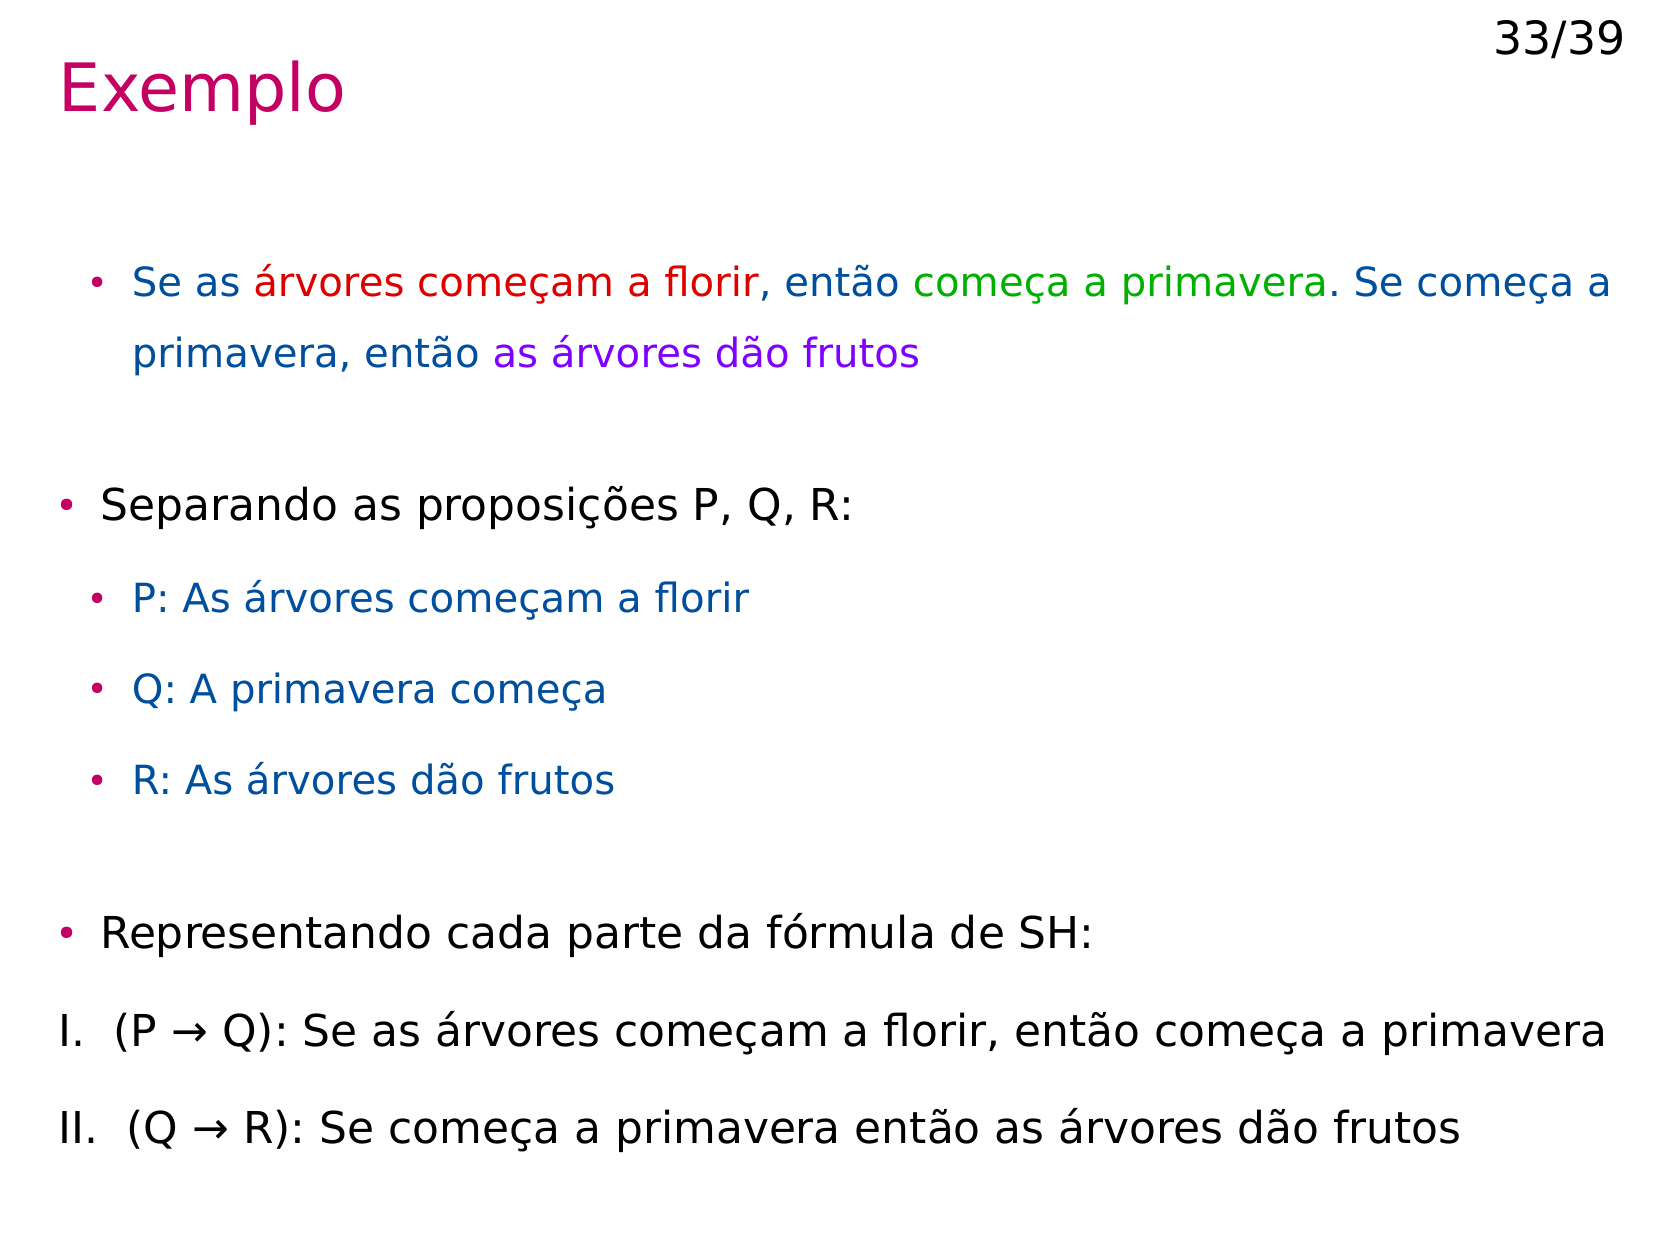

33
# Exemplo
Se as árvores começam a florir, então começa a primavera. Se começa a primavera, então as árvores dão frutos
Separando as proposições P, Q, R:
P: As árvores começam a florir
Q: A primavera começa
R: As árvores dão frutos
Representando cada parte da fórmula de SH:
I. (P → Q): Se as árvores começam a florir, então começa a primavera
II. (Q → R): Se começa a primavera então as árvores dão frutos